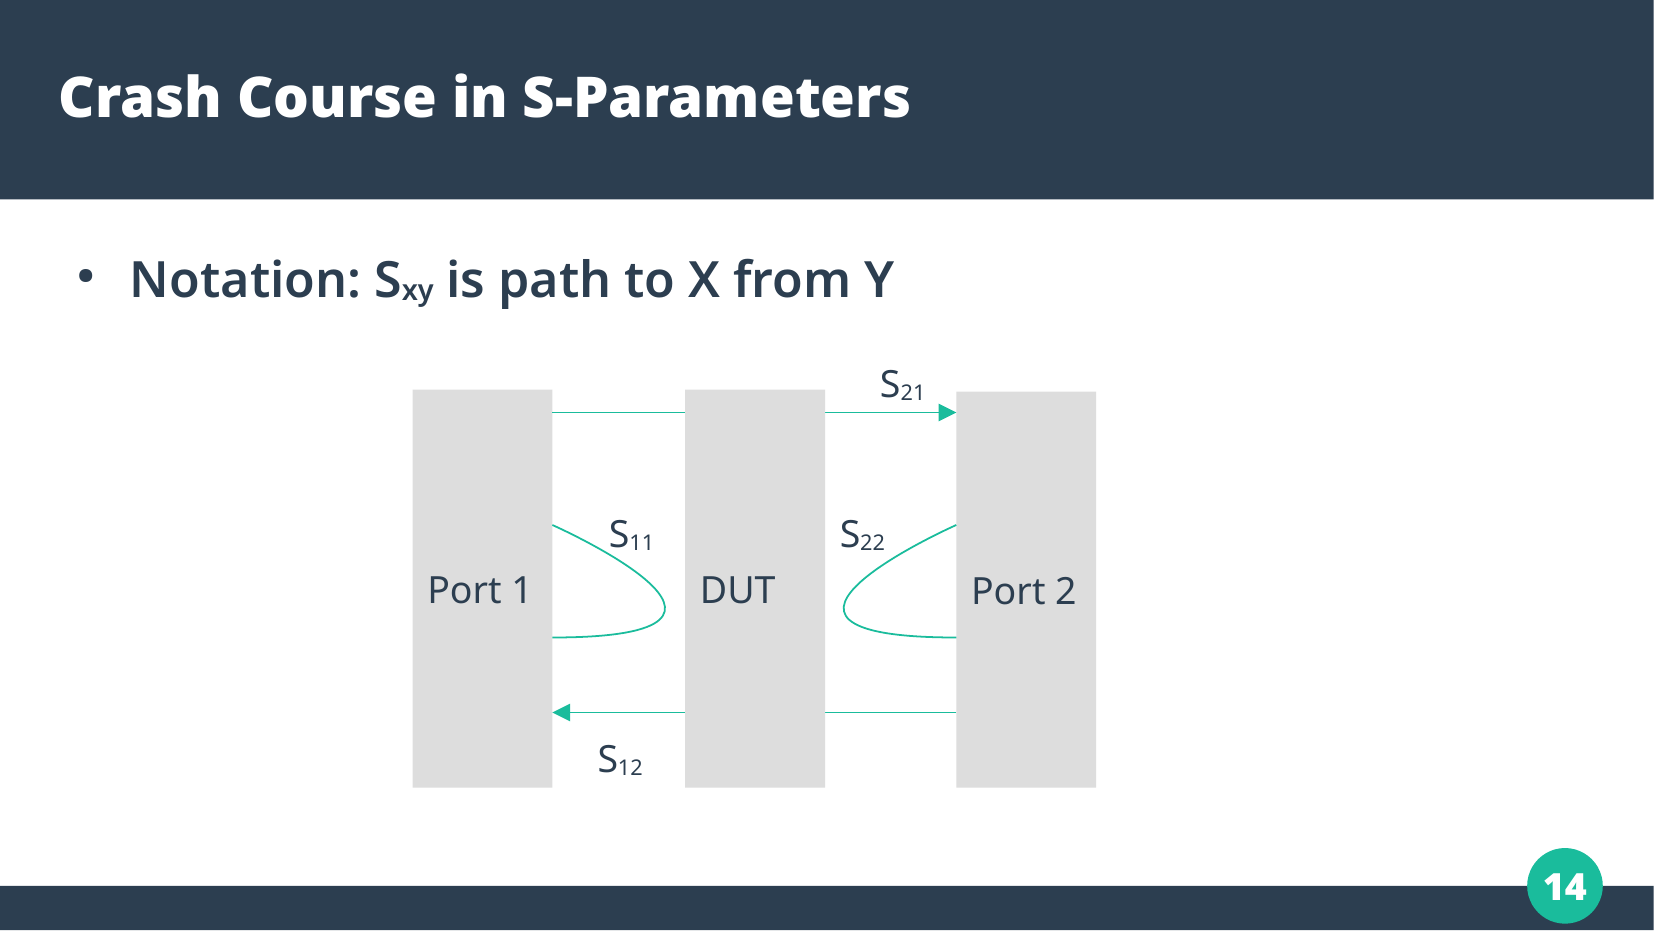

# Crash Course in S-Parameters
Notation: Sxy is path to X from Y
S21
Port 1
DUT
Port 2
S11
S22
S12